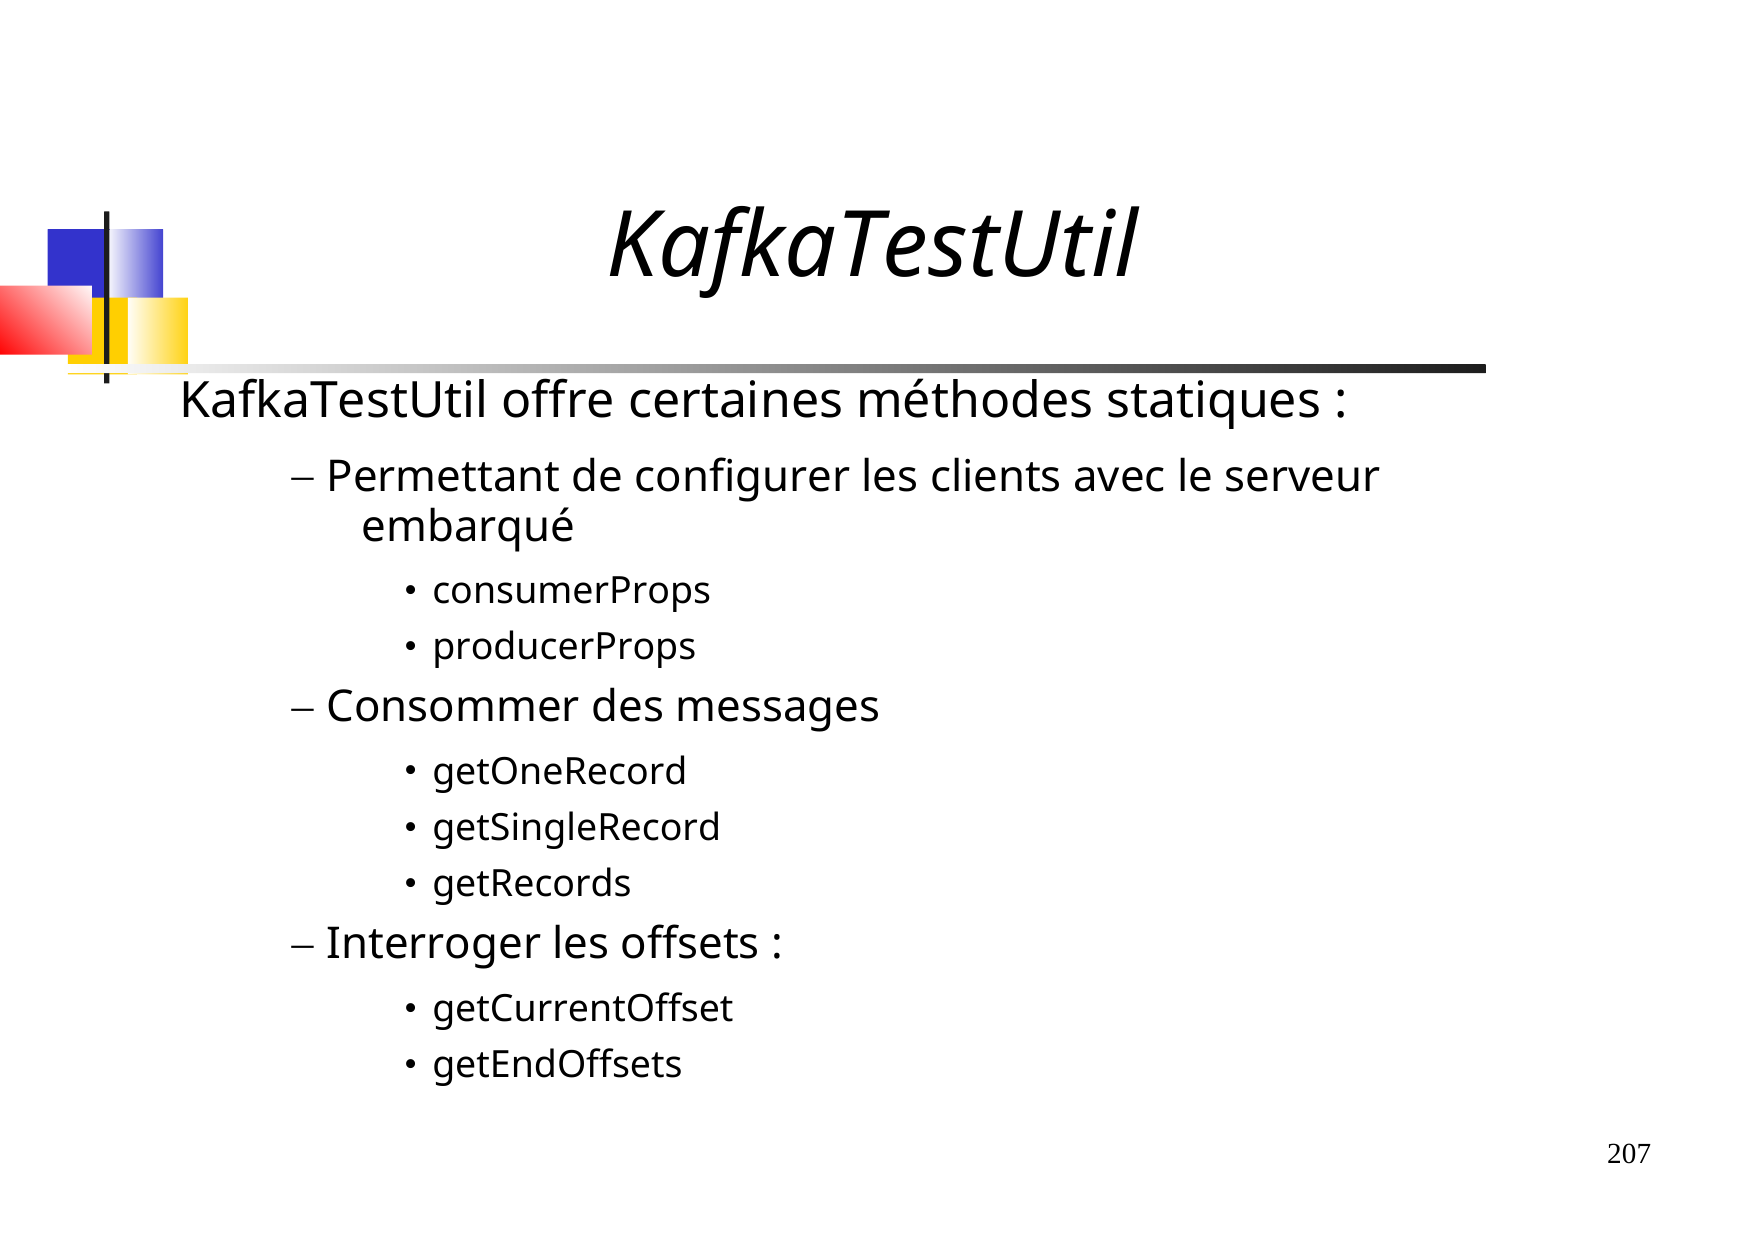

# KafkaTestUtil
KafkaTestUtil offre certaines méthodes statiques :
Permettant de configurer les clients avec le serveur embarqué
consumerProps
producerProps
Consommer des messages
getOneRecord
getSingleRecord
getRecords
Interroger les offsets :
getCurrentOffset
getEndOffsets